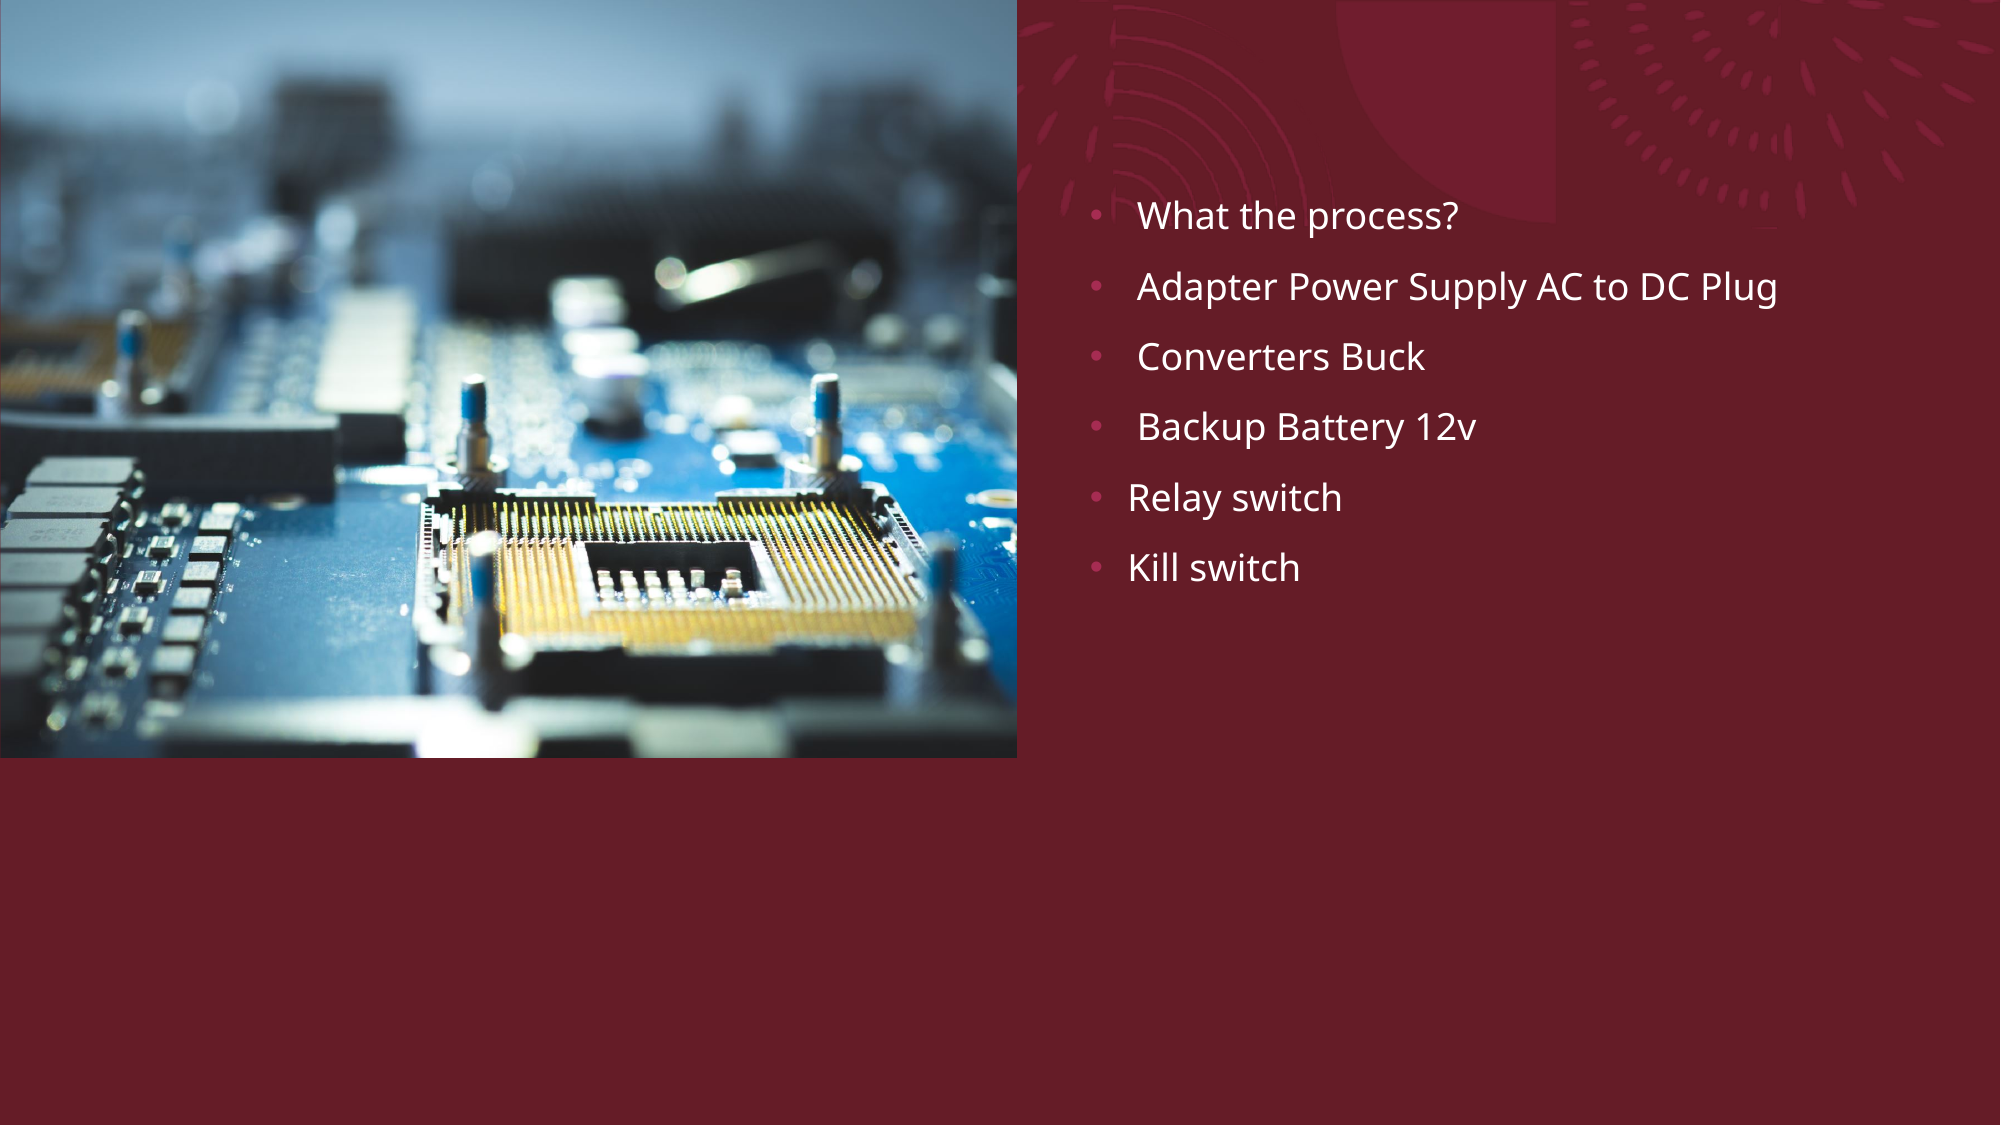

What the process?
Adapter Power Supply AC to DC Plug
Converters Buck
Backup Battery 12v
Relay switch
Kill switch
#